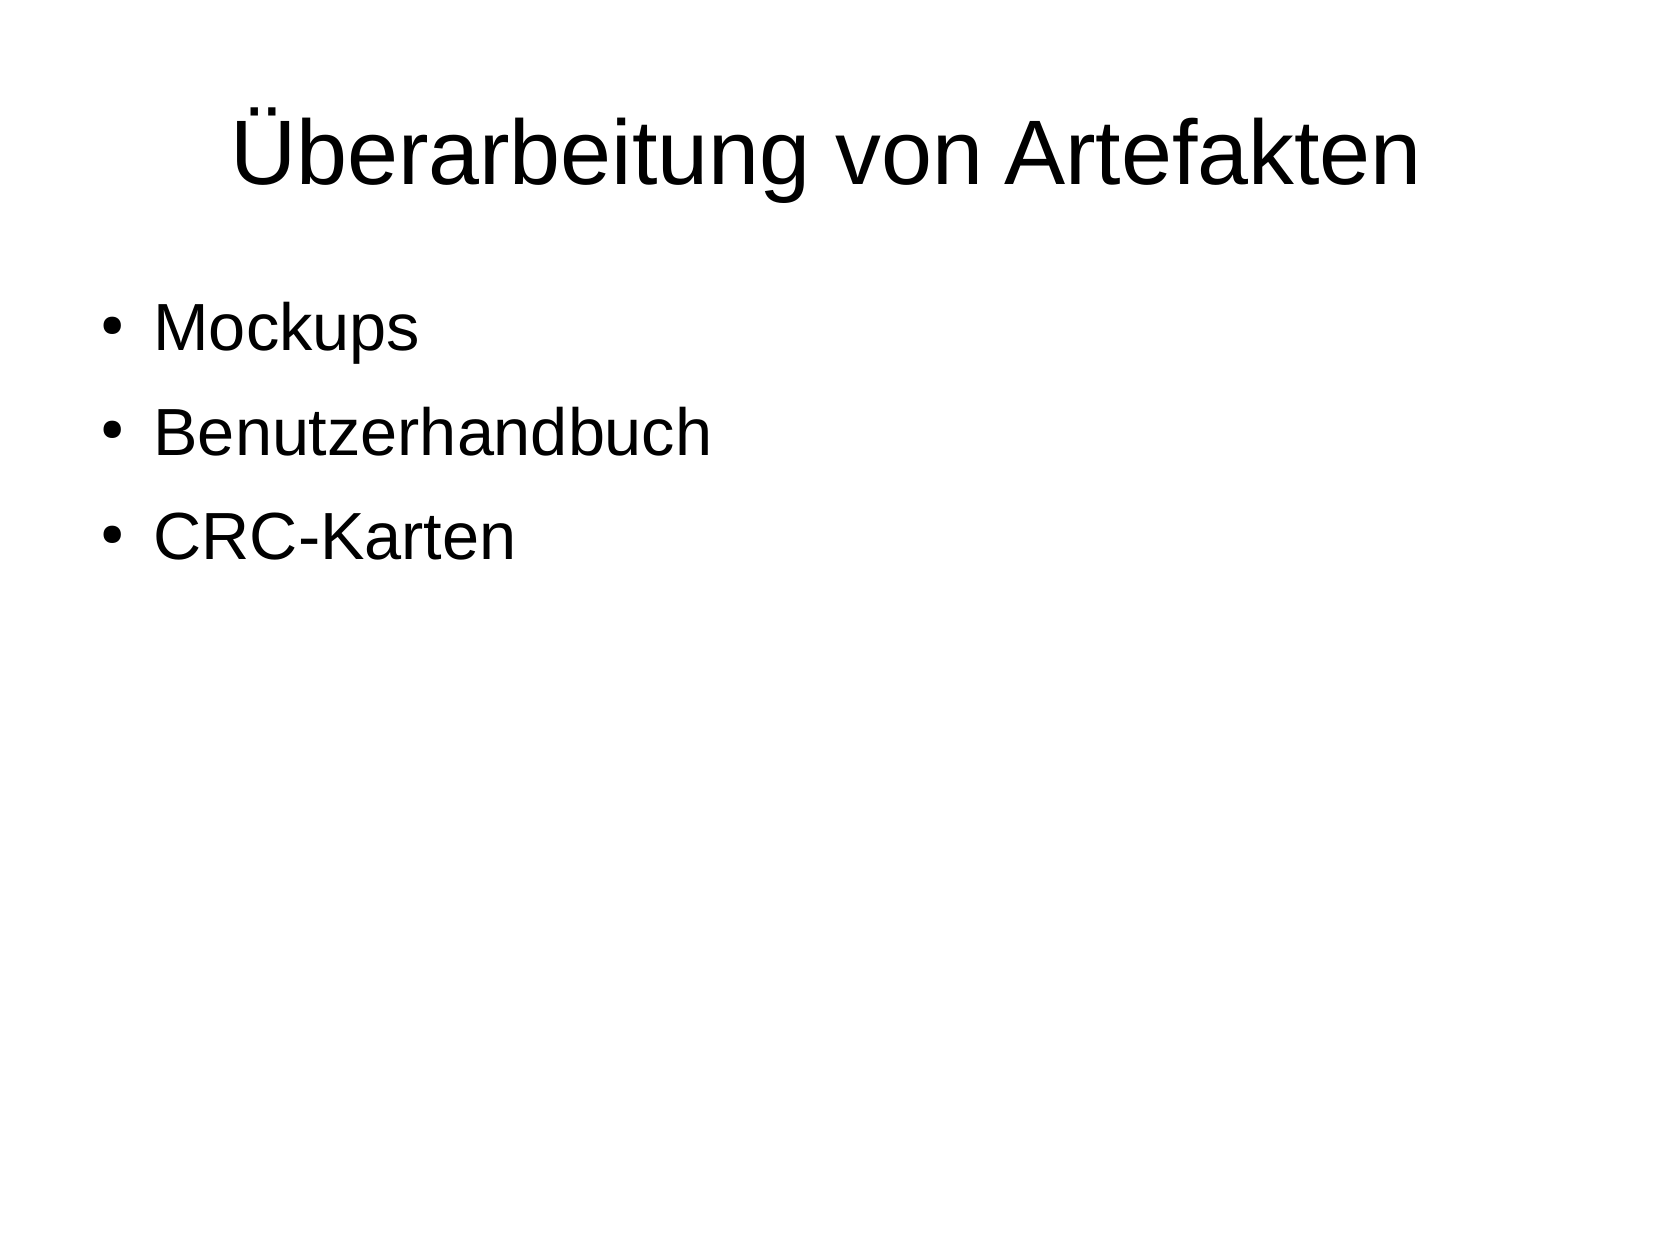

# Überarbeitung von Artefakten
Mockups
Benutzerhandbuch
CRC-Karten